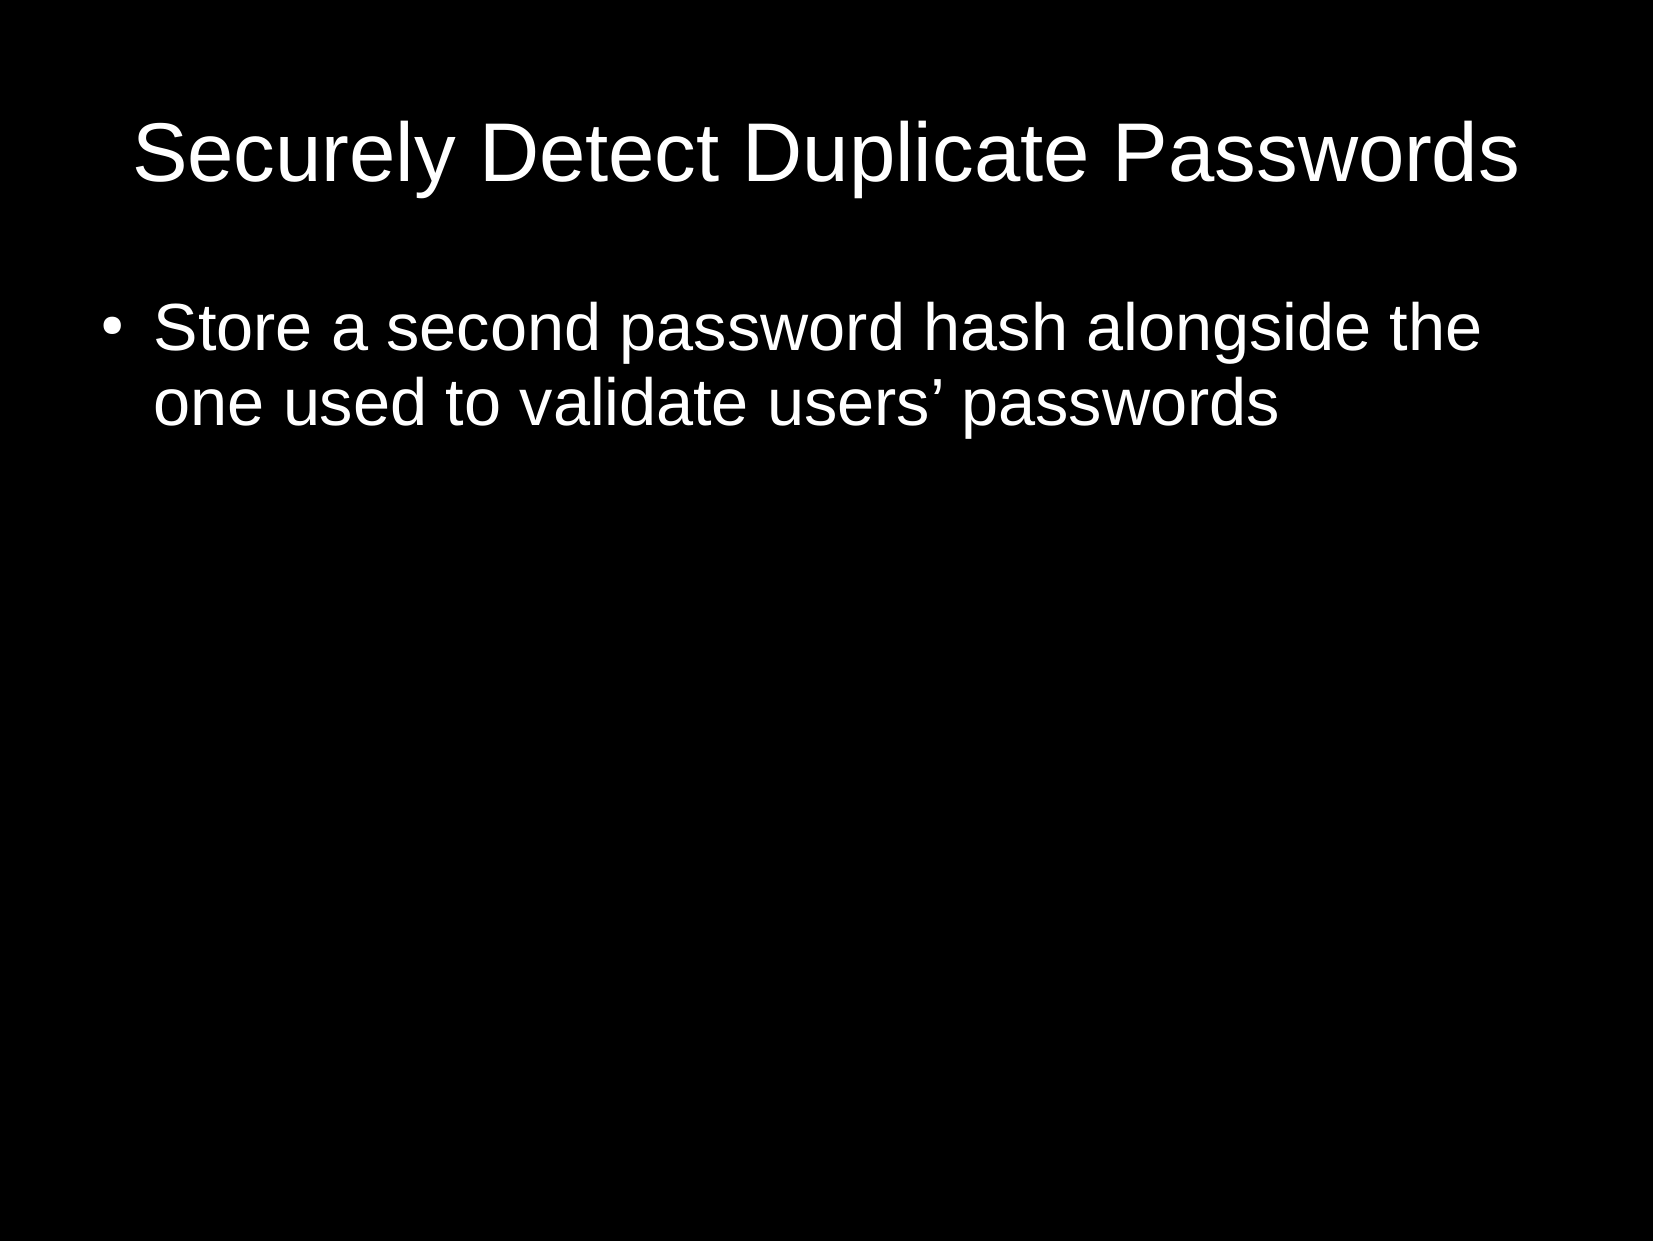

# Securely Detect Duplicate Passwords
Store a second password hash alongside the one used to validate users’ passwords